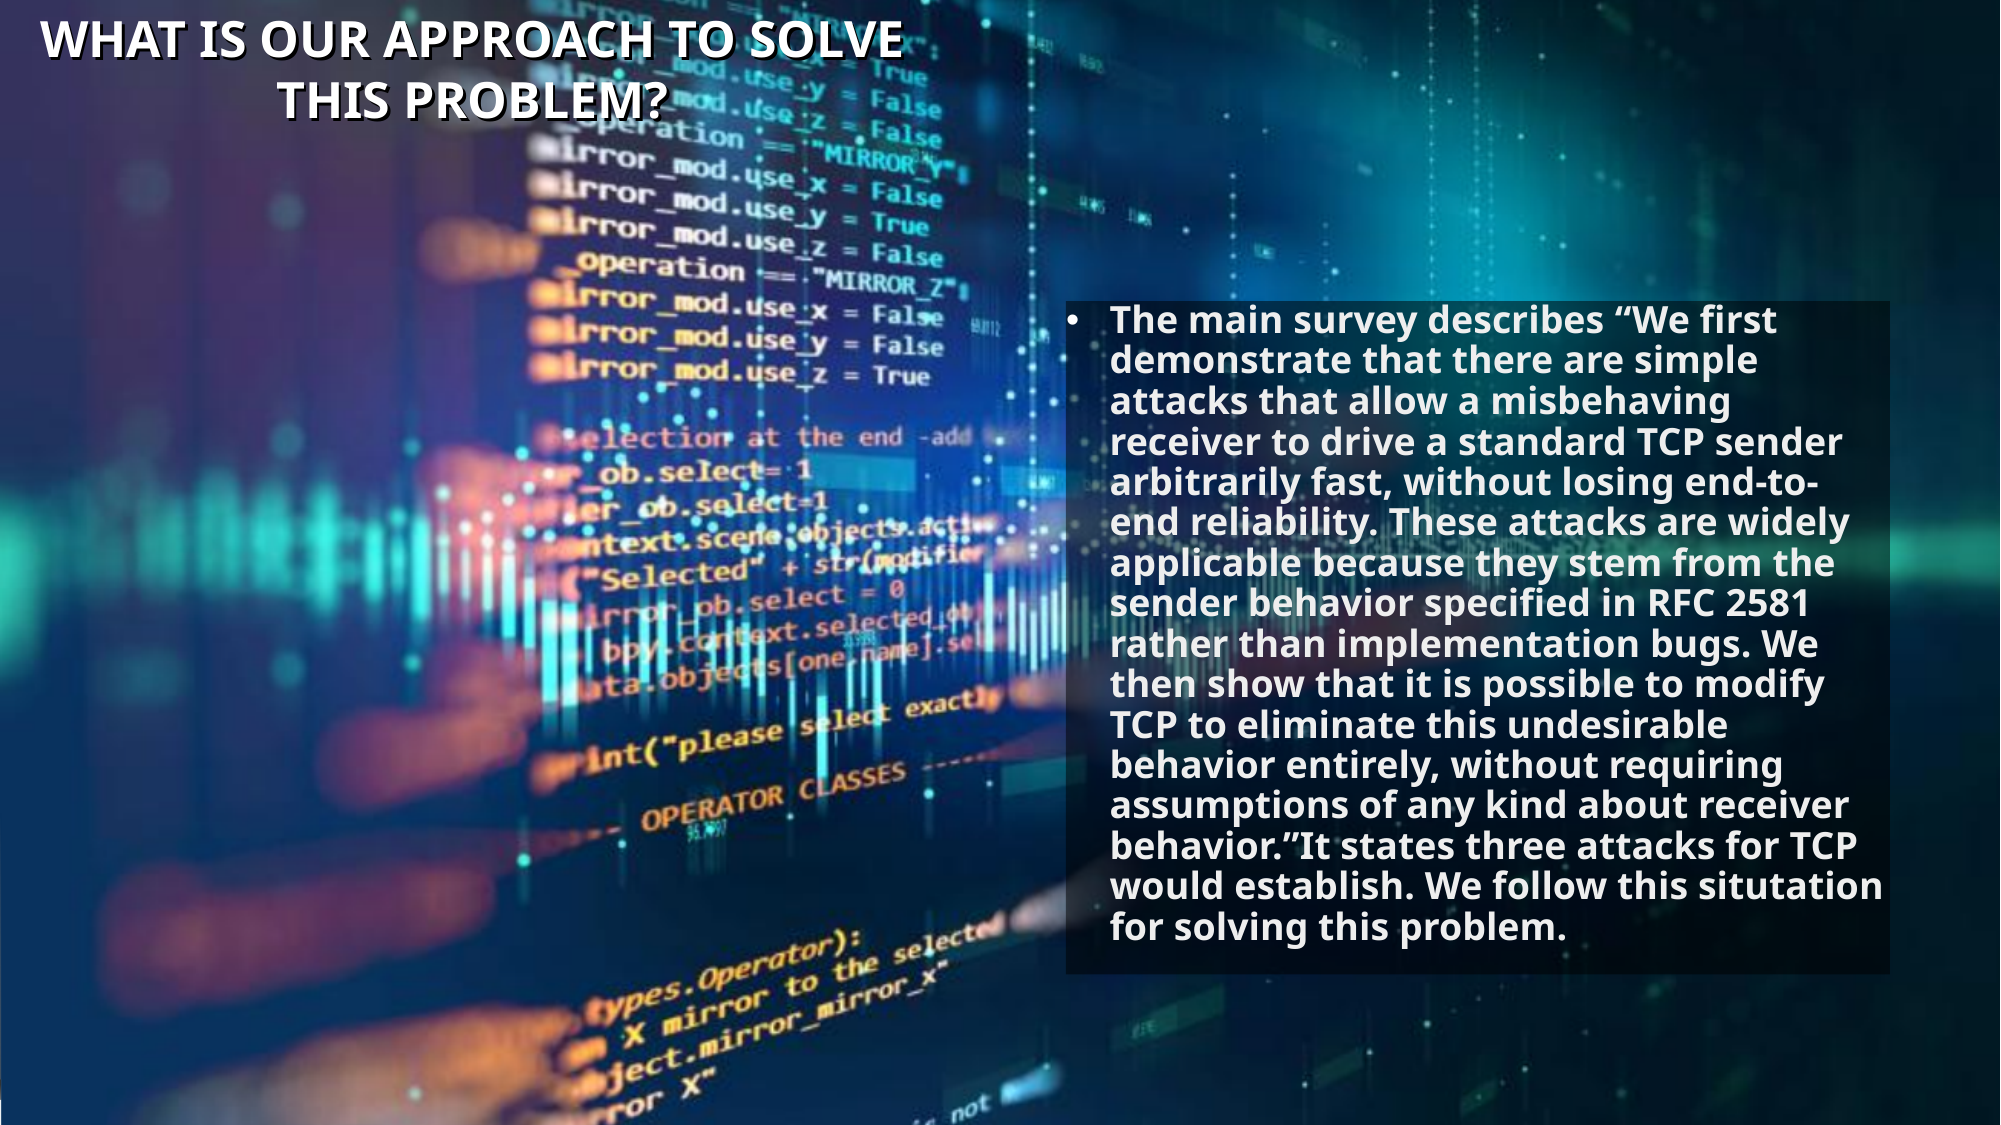

WHAT IS OUR APPROACH TO SOLVE THIS PROBLEM?
# The main survey describes “We first demonstrate that there are simple attacks that allow a misbehaving receiver to drive a standard TCP sender arbitrarily fast, without losing end-to-end reliability. These attacks are widely applicable because they stem from the sender behavior specified in RFC 2581 rather than implementation bugs. We then show that it is possible to modify TCP to eliminate this undesirable behavior entirely, without requiring assumptions of any kind about receiver behavior.”It states three attacks for TCP would establish. We follow this situtation for solving this problem.
page